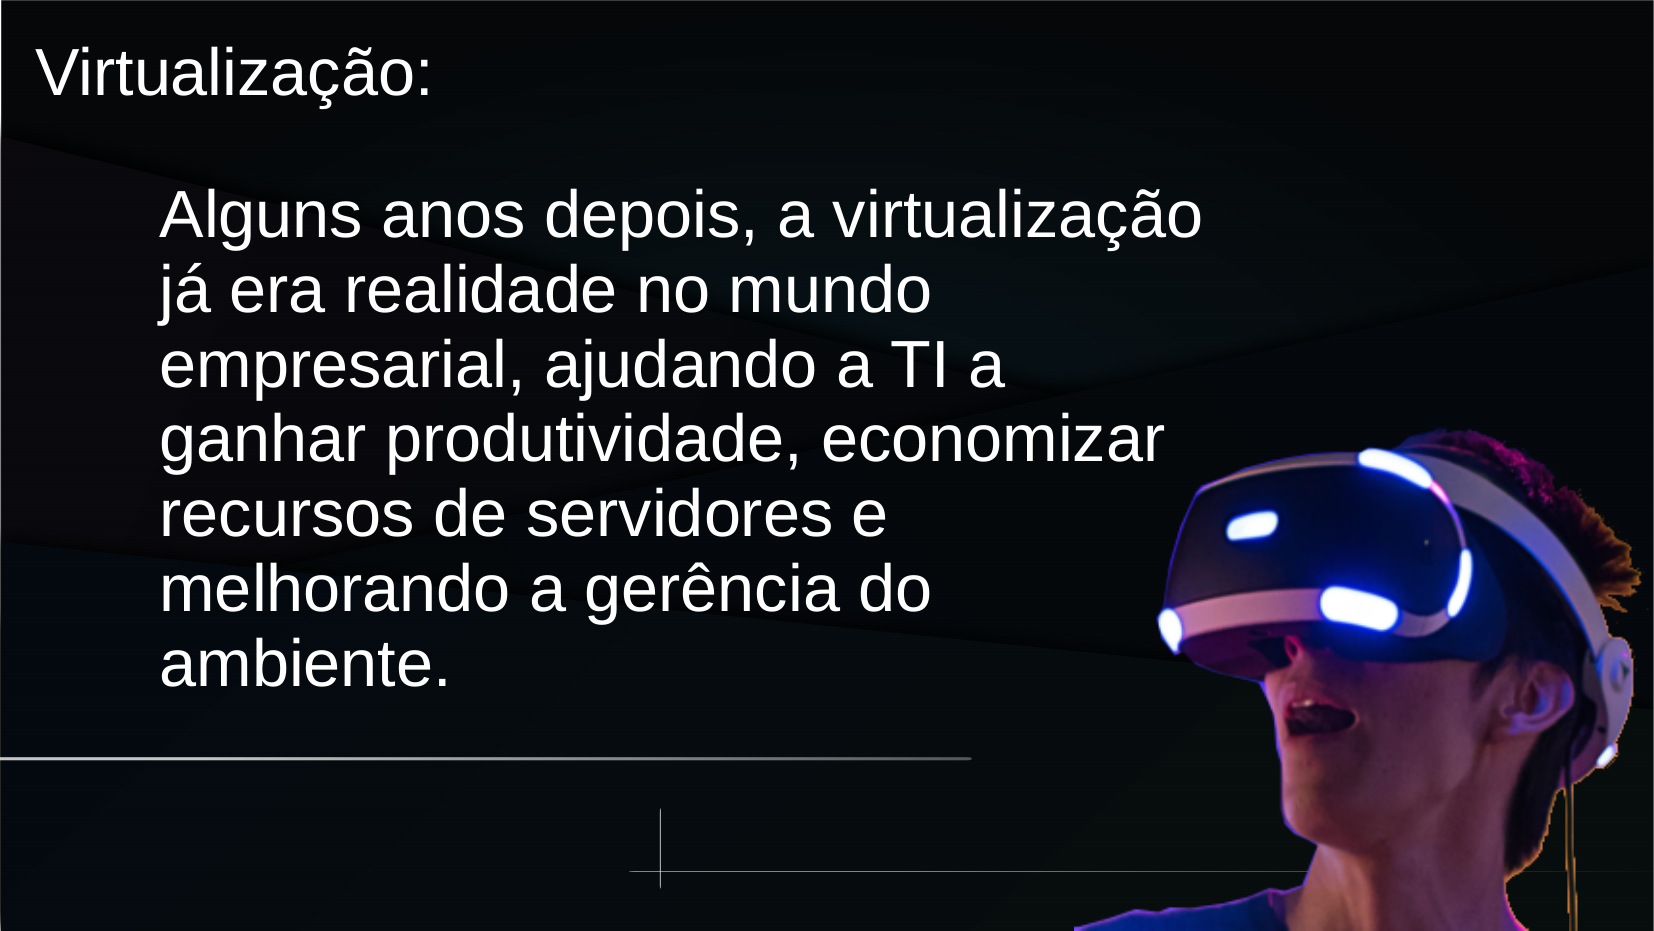

Virtualização:
# Alguns anos depois, a virtualização já era realidade no mundo empresarial, ajudando a TI a ganhar produtividade, economizar recursos de servidores e melhorando a gerência do ambiente.